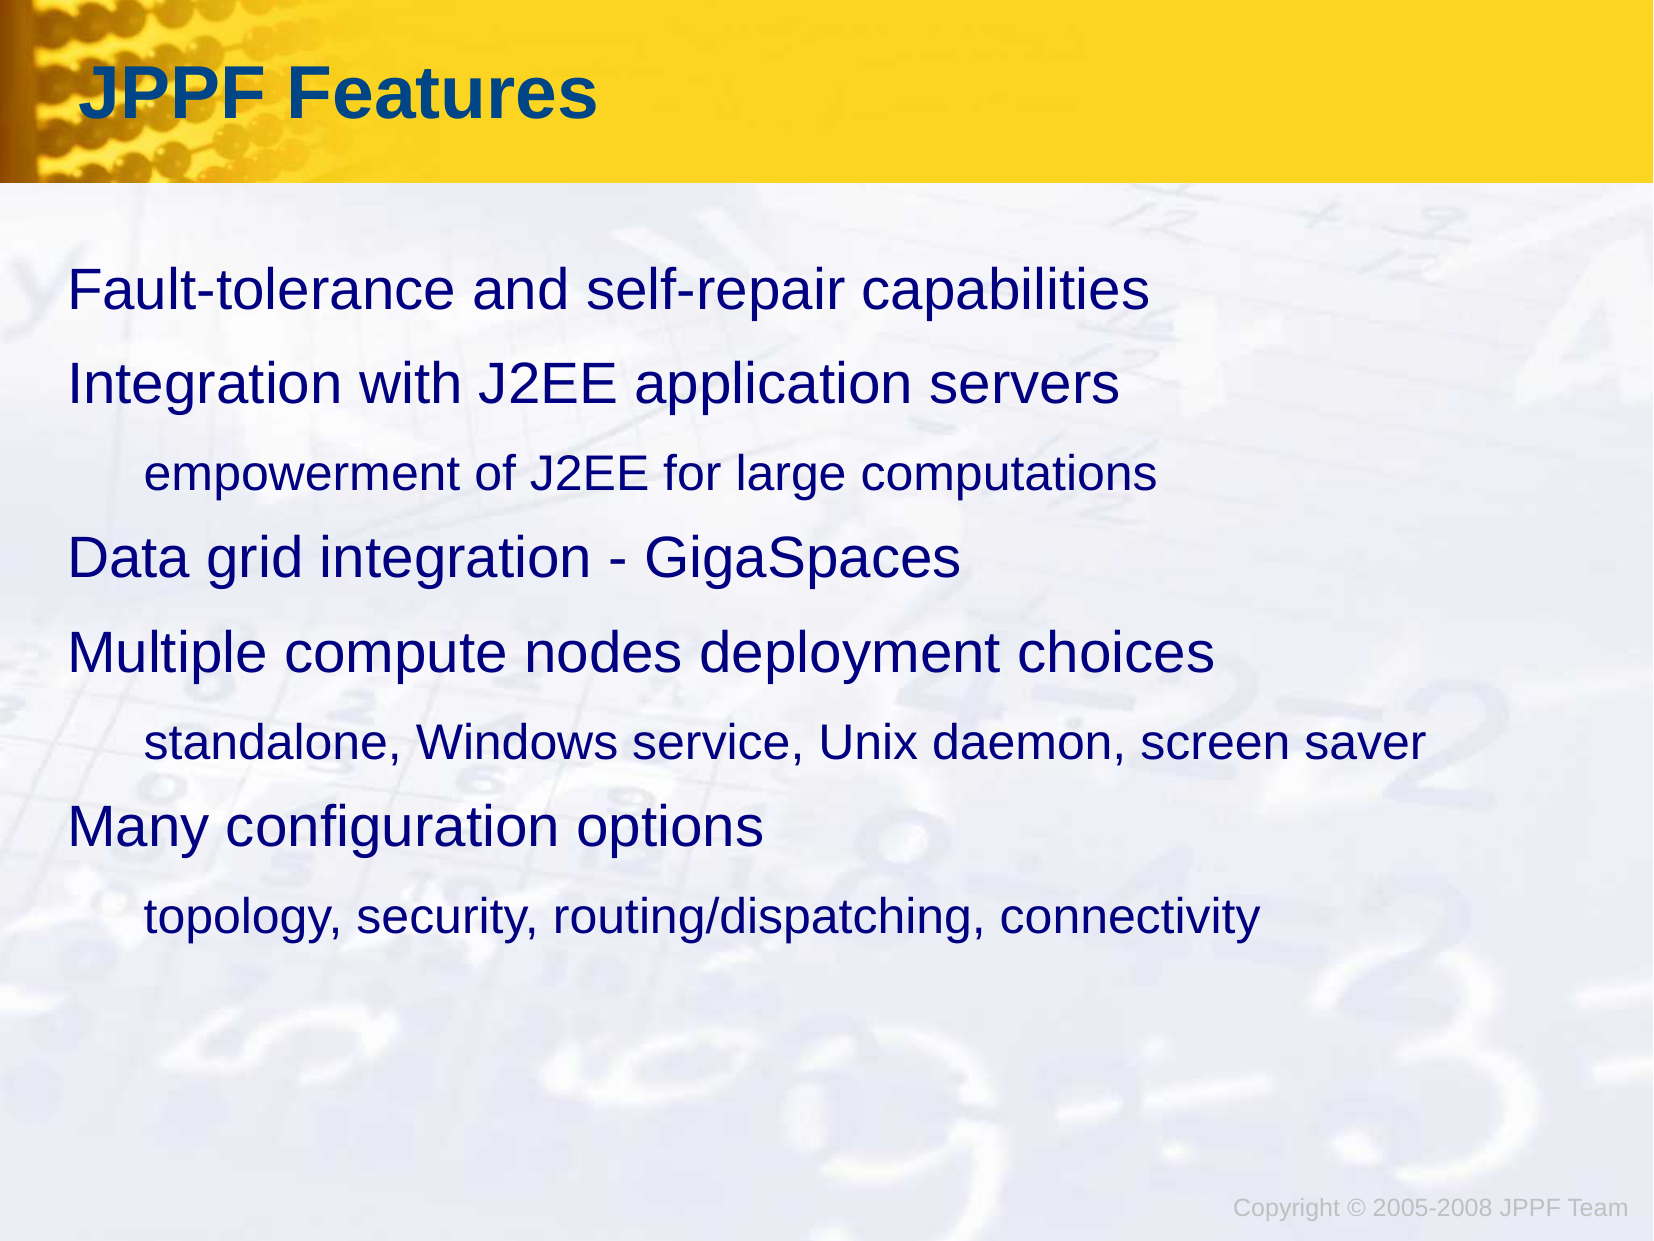

# JPPF Features
Fault-tolerance and self-repair capabilities
Integration with J2EE application servers
empowerment of J2EE for large computations
Data grid integration - GigaSpaces
Multiple compute nodes deployment choices
standalone, Windows service, Unix daemon, screen saver
Many configuration options
topology, security, routing/dispatching, connectivity